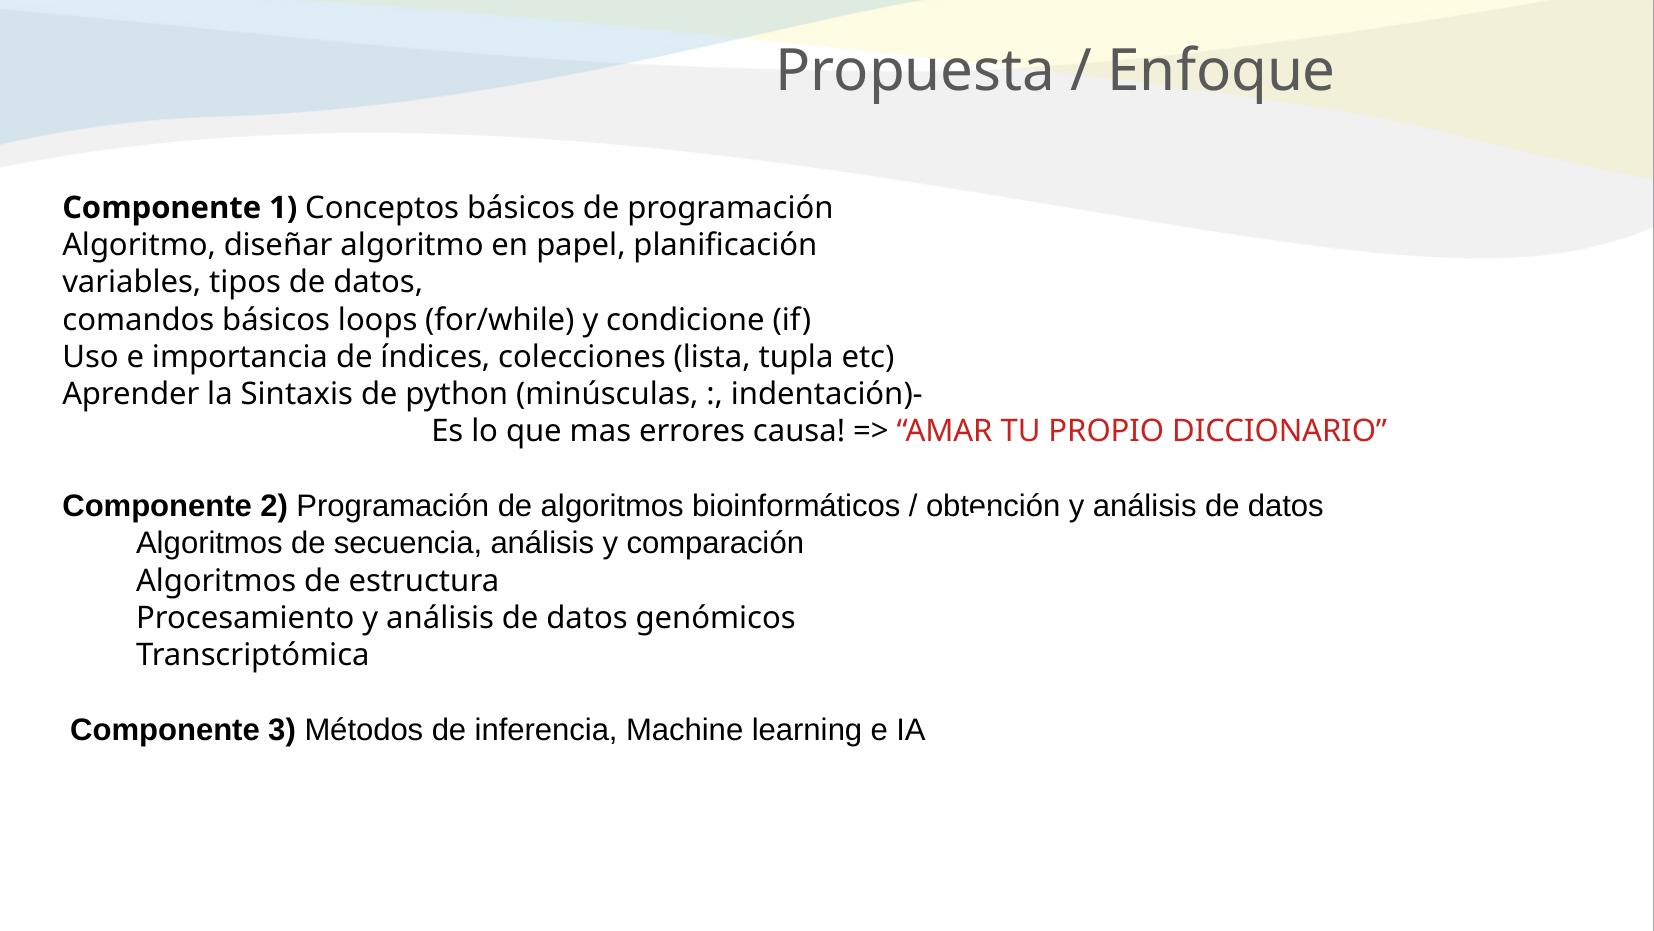

Propuesta / Enfoque
Componente 1) Conceptos básicos de programación
Algoritmo, diseñar algoritmo en papel, planificación
variables, tipos de datos,
comandos básicos loops (for/while) y condicione (if)
Uso e importancia de índices, colecciones (lista, tupla etc)
Aprender la Sintaxis de python (minúsculas, :, indentación)-
					Es lo que mas errores causa! => “AMAR TU PROPIO DICCIONARIO”
Componente 2) Programación de algoritmos bioinformáticos / obtención y análisis de datos
	Algoritmos de secuencia, análisis y comparación
	Algoritmos de estructura
	Procesamiento y análisis de datos genómicos
	Transcriptómica
 Componente 3) Métodos de inferencia, Machine learning e IA